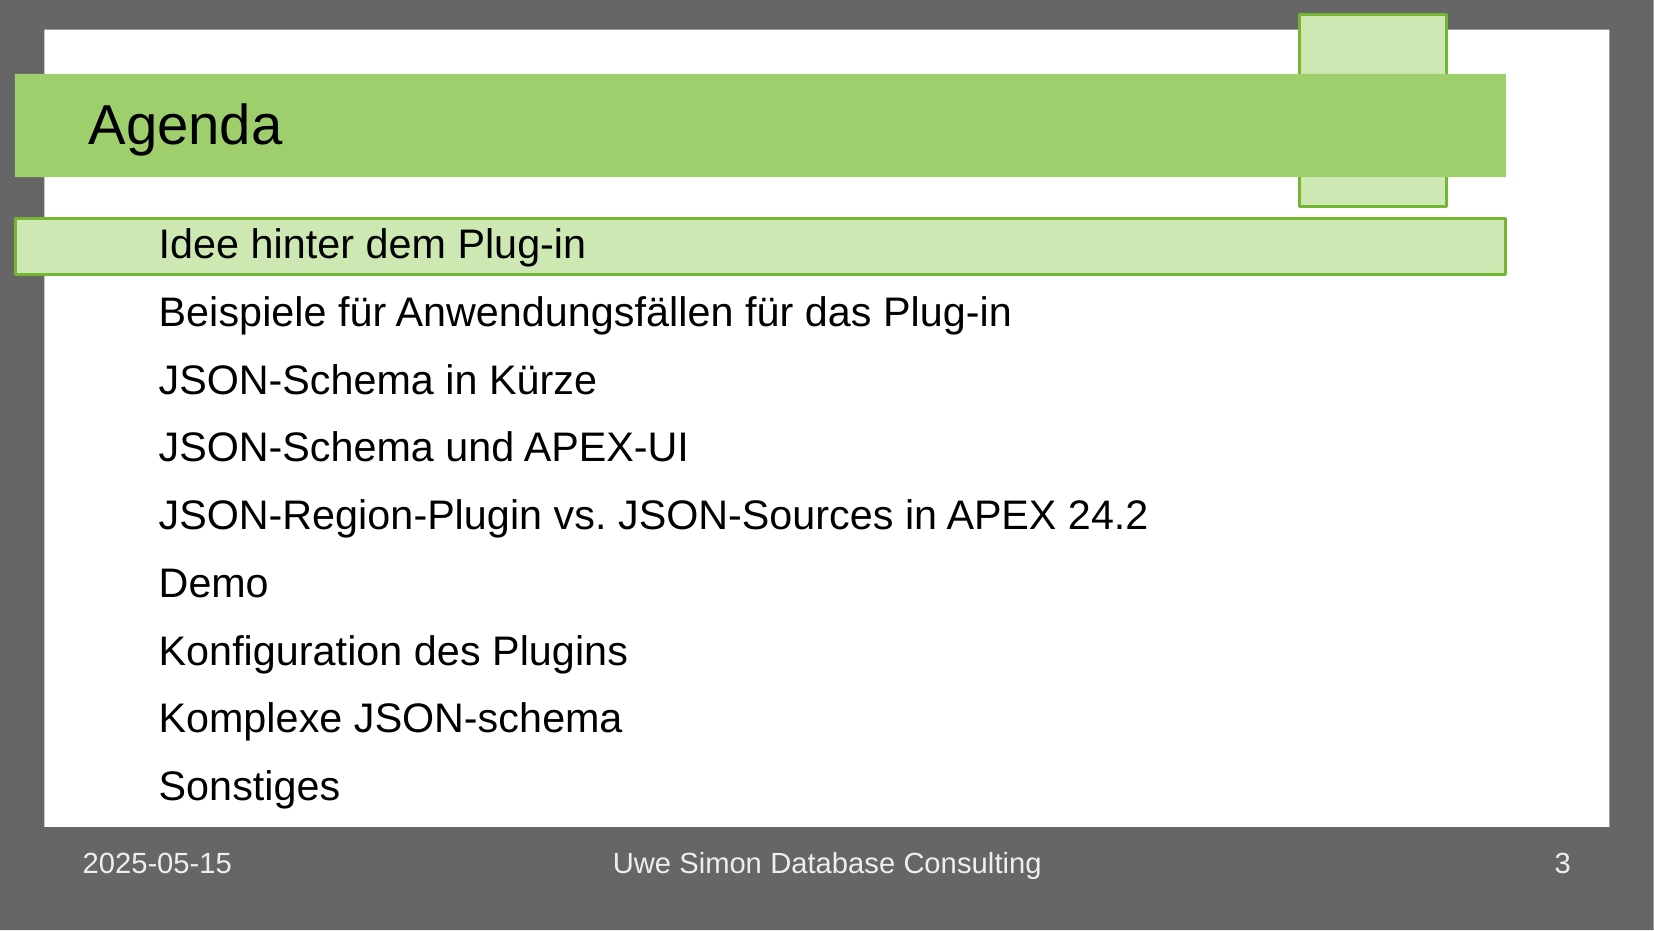

Agenda
# Idee hinter dem Plug-in
Beispiele für Anwendungsfällen für das Plug-in
JSON-Schema in Kürze
JSON-Schema und APEX-UI
JSON-Region-Plugin vs. JSON-Sources in APEX 24.2
Demo
Konfiguration des Plugins
Komplexe JSON-schema
Sonstiges
2024-04-24
Uwe Simon Database Consulting
3